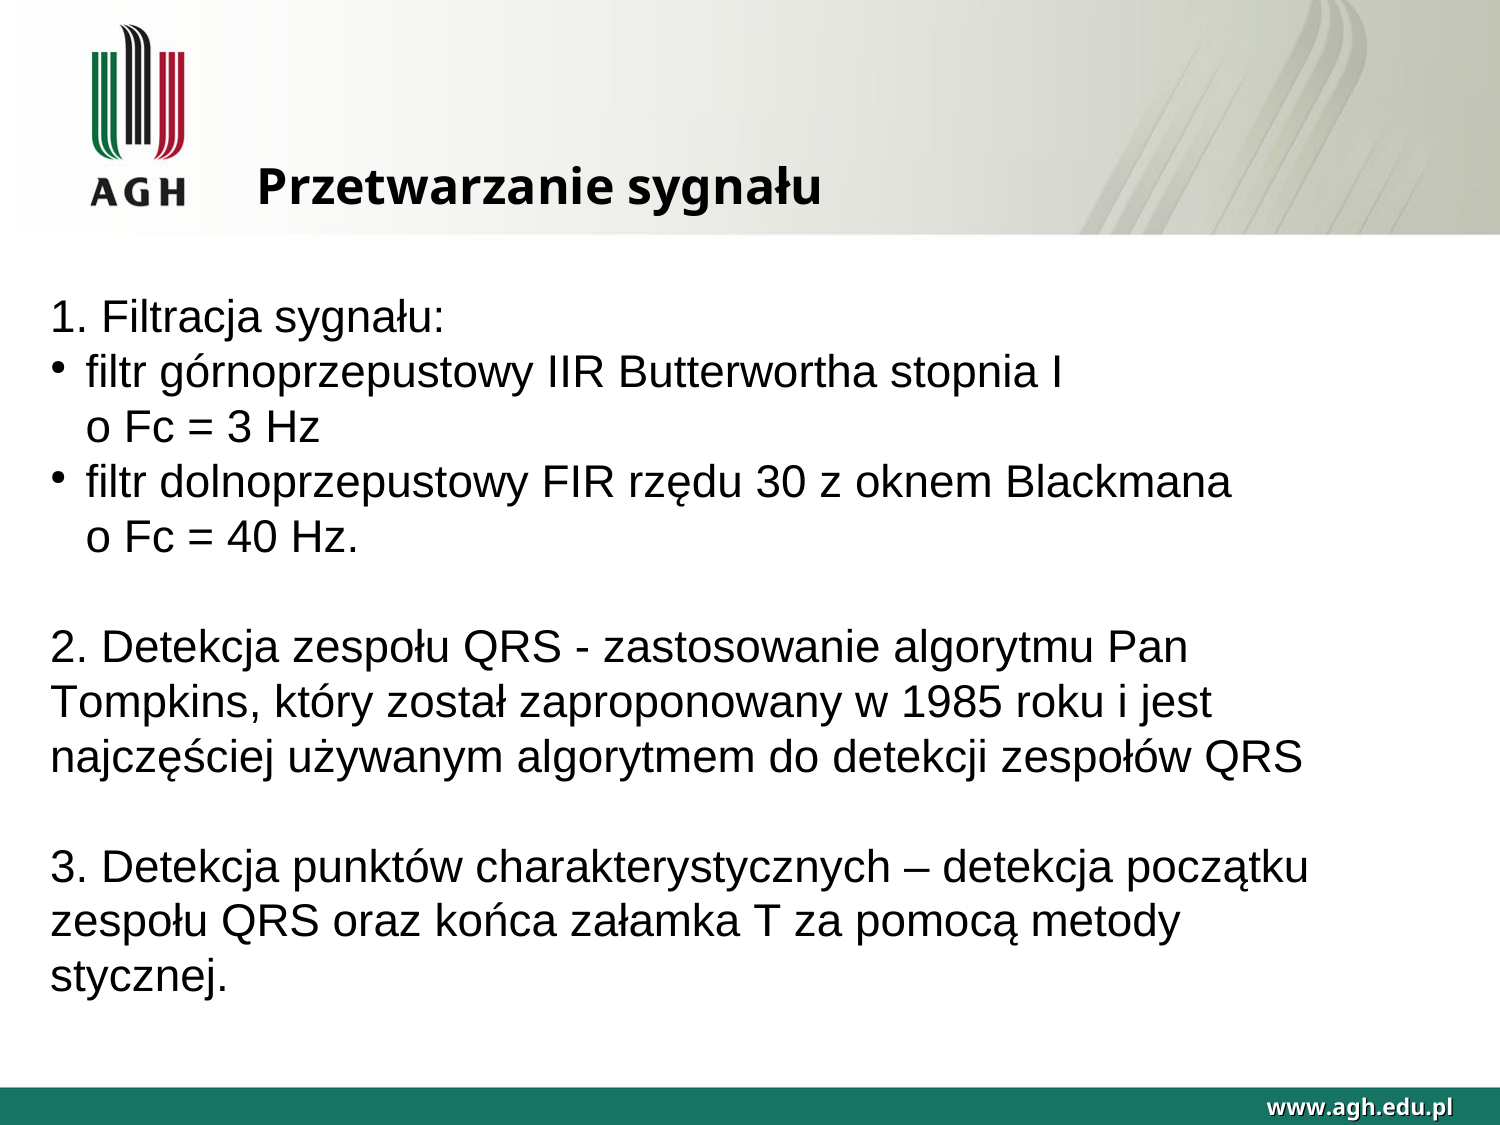

# Przetwarzanie sygnału
1. Filtracja sygnału:
filtr górnoprzepustowy IIR Butterwortha stopnia I
o Fc = 3 Hz
filtr dolnoprzepustowy FIR rzędu 30 z oknem Blackmana
o Fc = 40 Hz.
2. Detekcja zespołu QRS - zastosowanie algorytmu Pan Tompkins, który został zaproponowany w 1985 roku i jest najczęściej używanym algorytmem do detekcji zespołów QRS
3. Detekcja punktów charakterystycznych – detekcja początku zespołu QRS oraz końca załamka T za pomocą metody stycznej.
www.agh.edu.pl